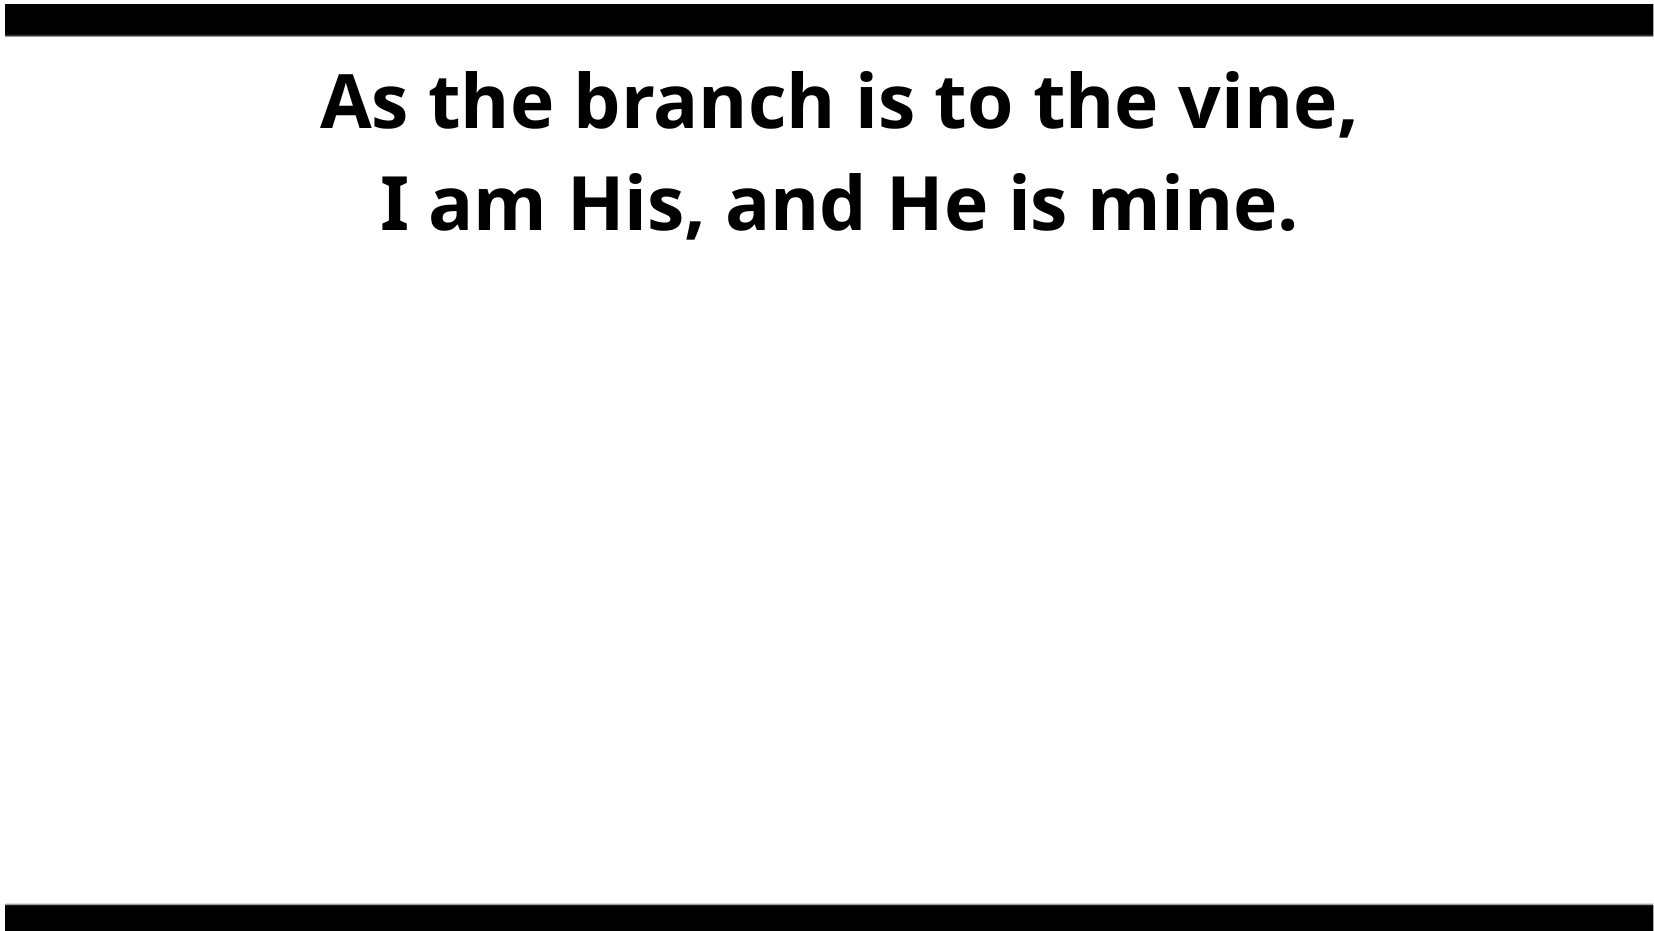

As the branch is to the vine,
I am His, and He is mine.